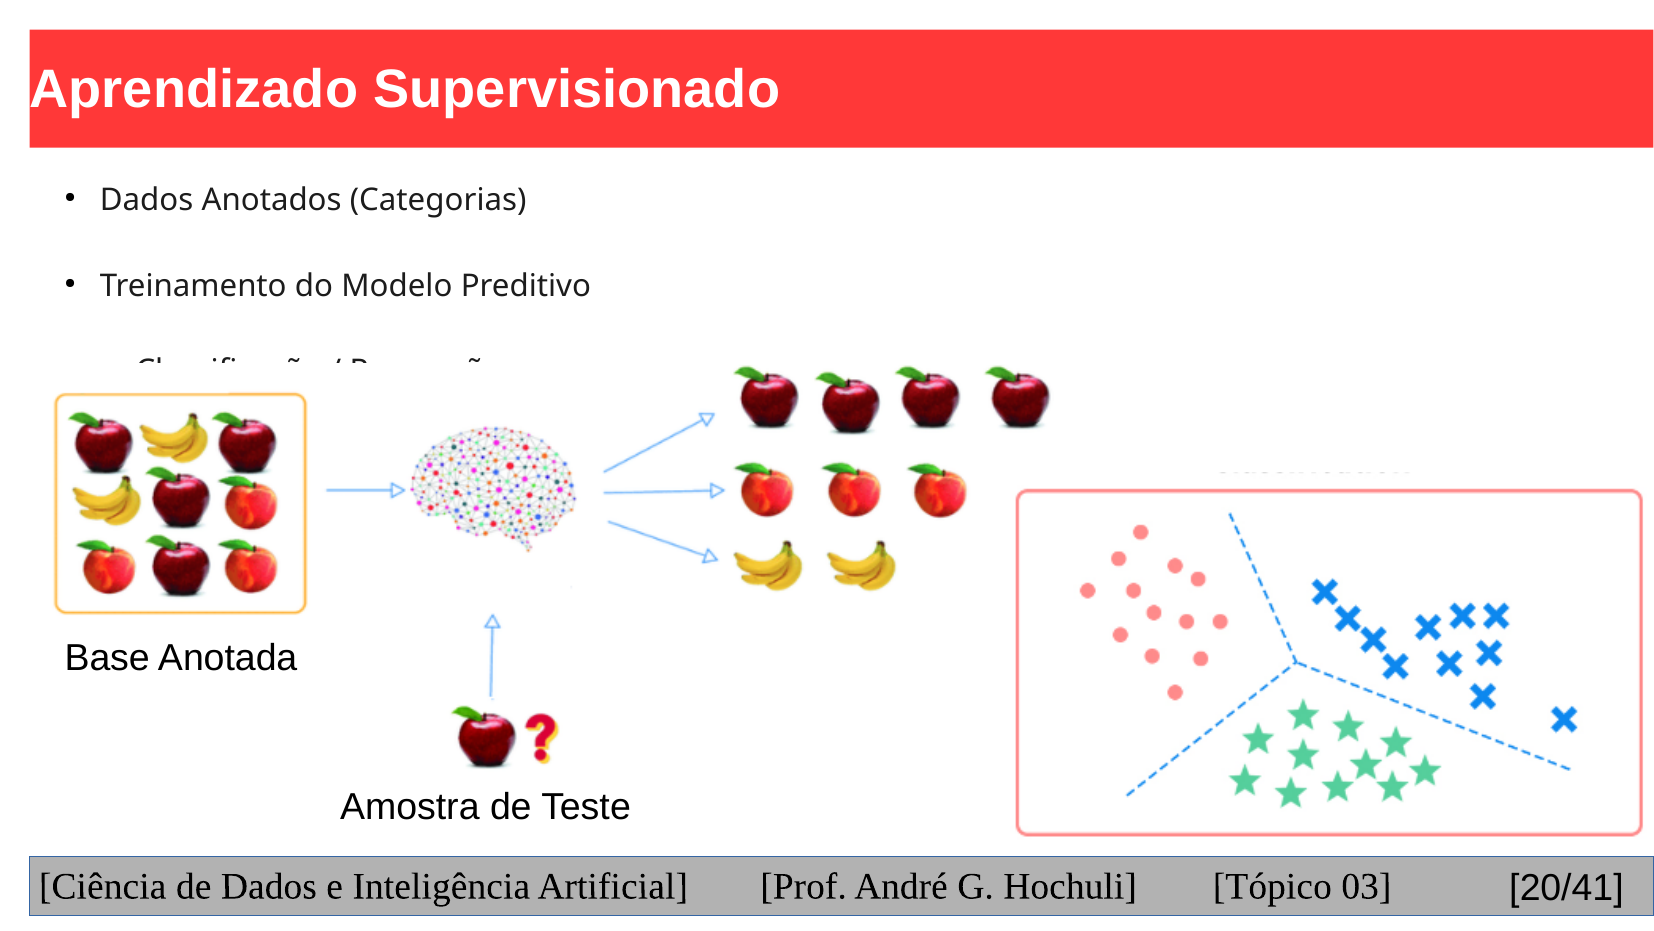

# Aprendizado Supervisionado
Dados Anotados (Categorias)
Treinamento do Modelo Preditivo
Classificação / Regressão
Base Anotada
Amostra de Teste